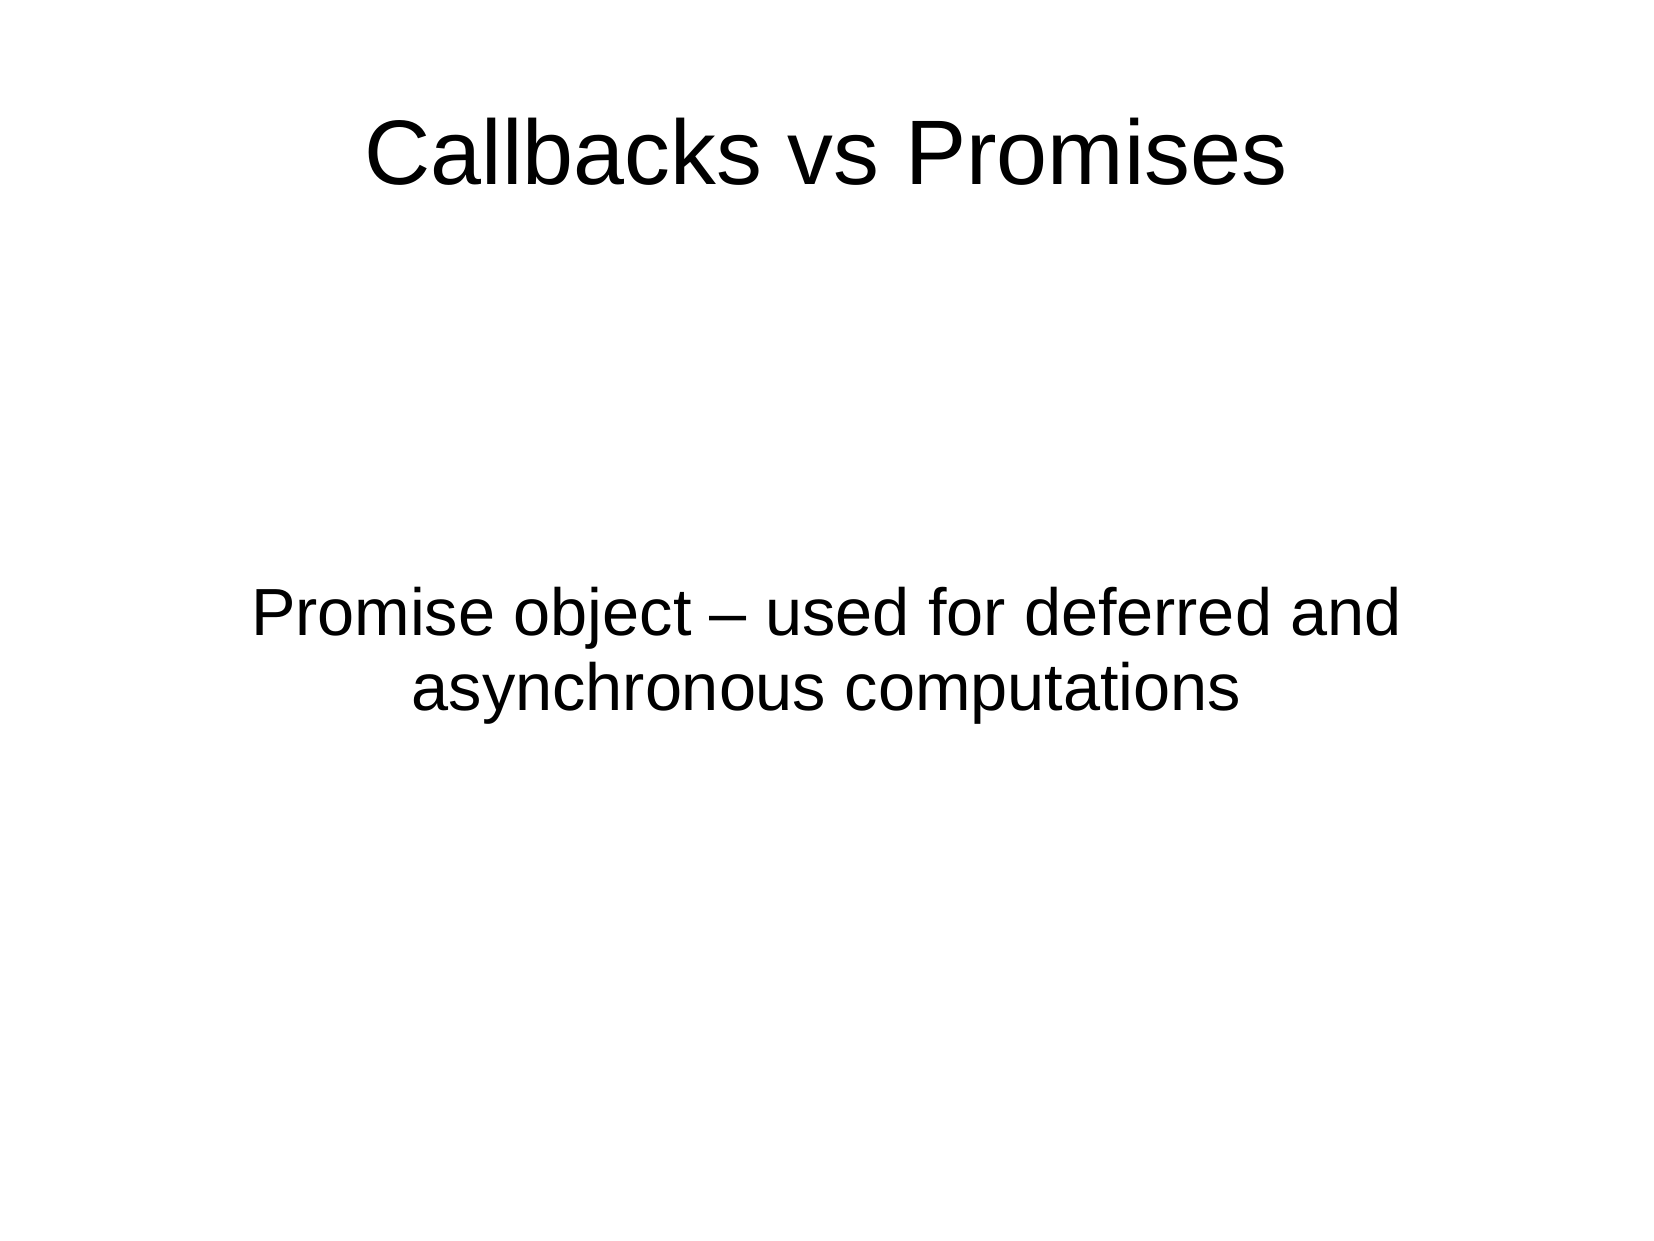

# Callbacks vs Promises
Promise object – used for deferred and asynchronous computations